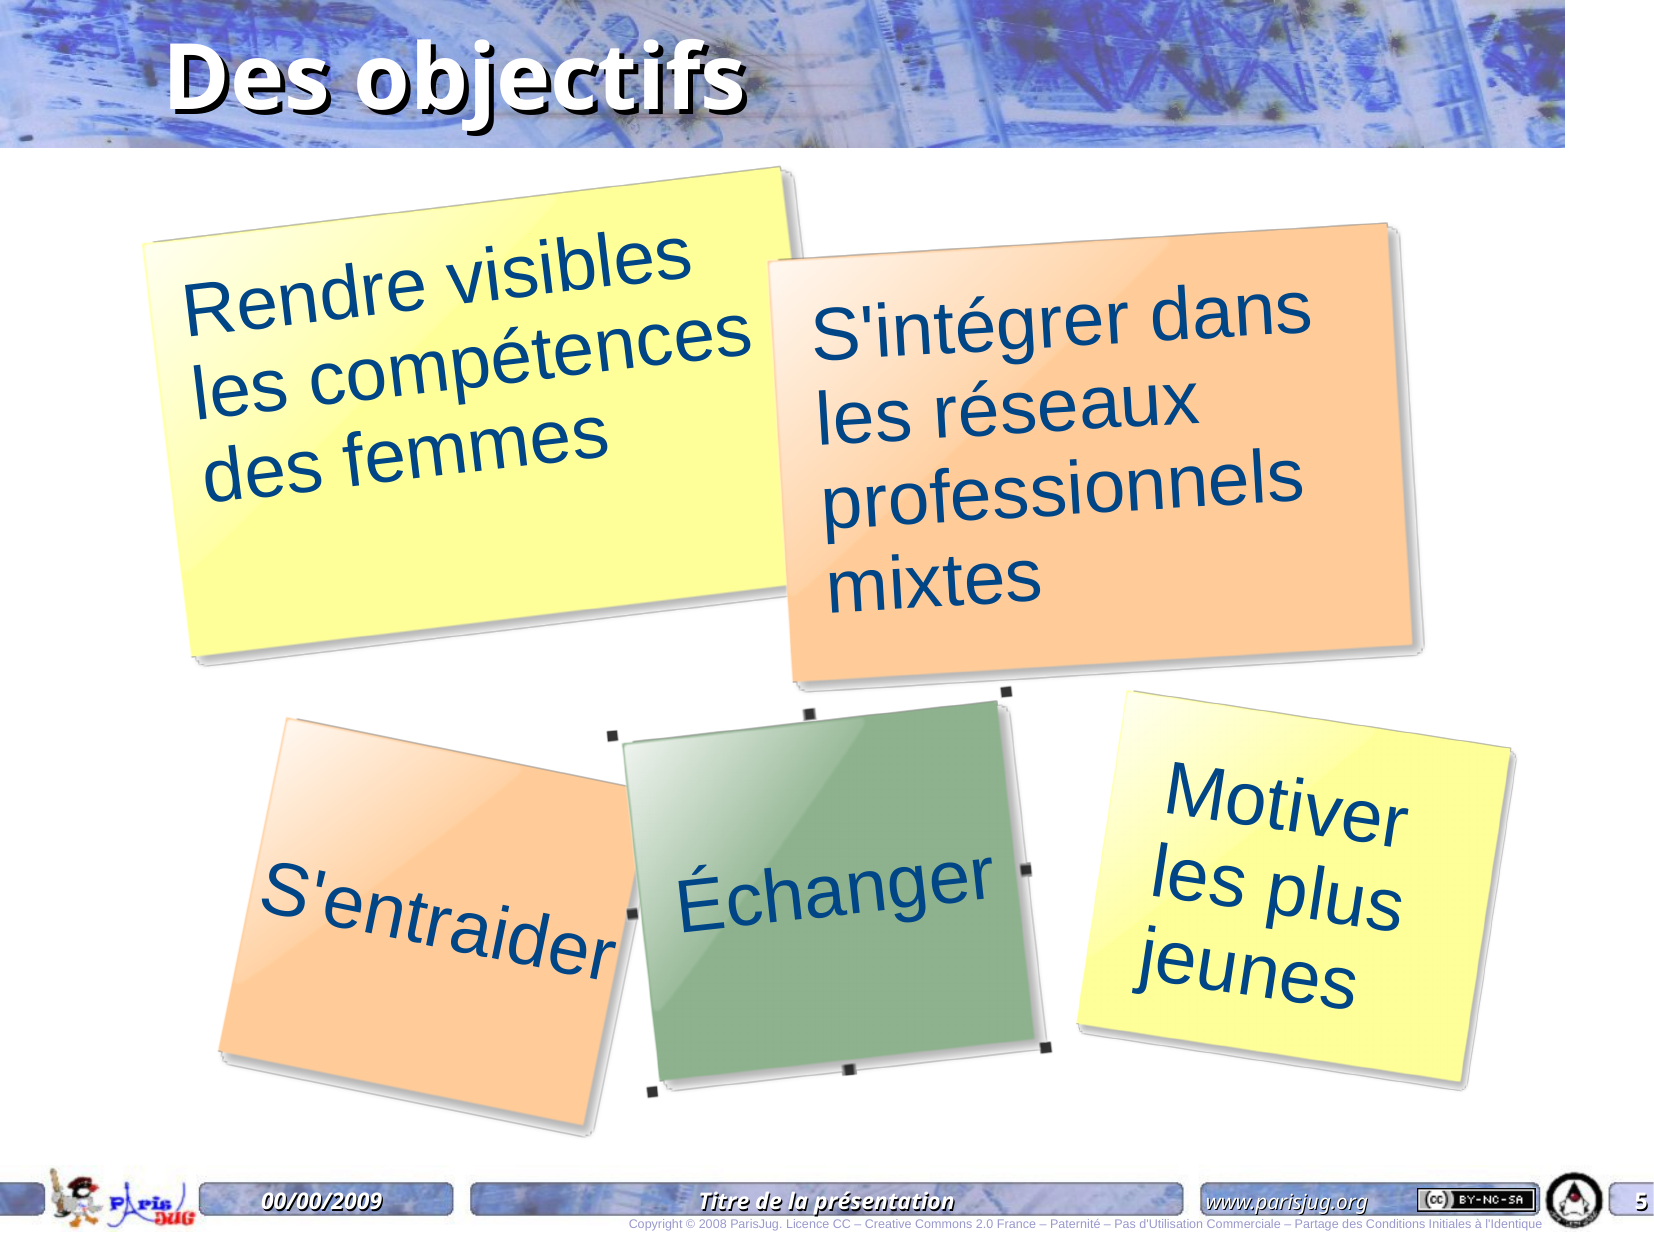

# Des objectifs
Rendre visibles les compétences des femmes
S'intégrer dans les réseaux professionnels mixtes
Motiver les plus jeunes
Échanger
S'entraider
00/00/2009
Titre de la présentation
5